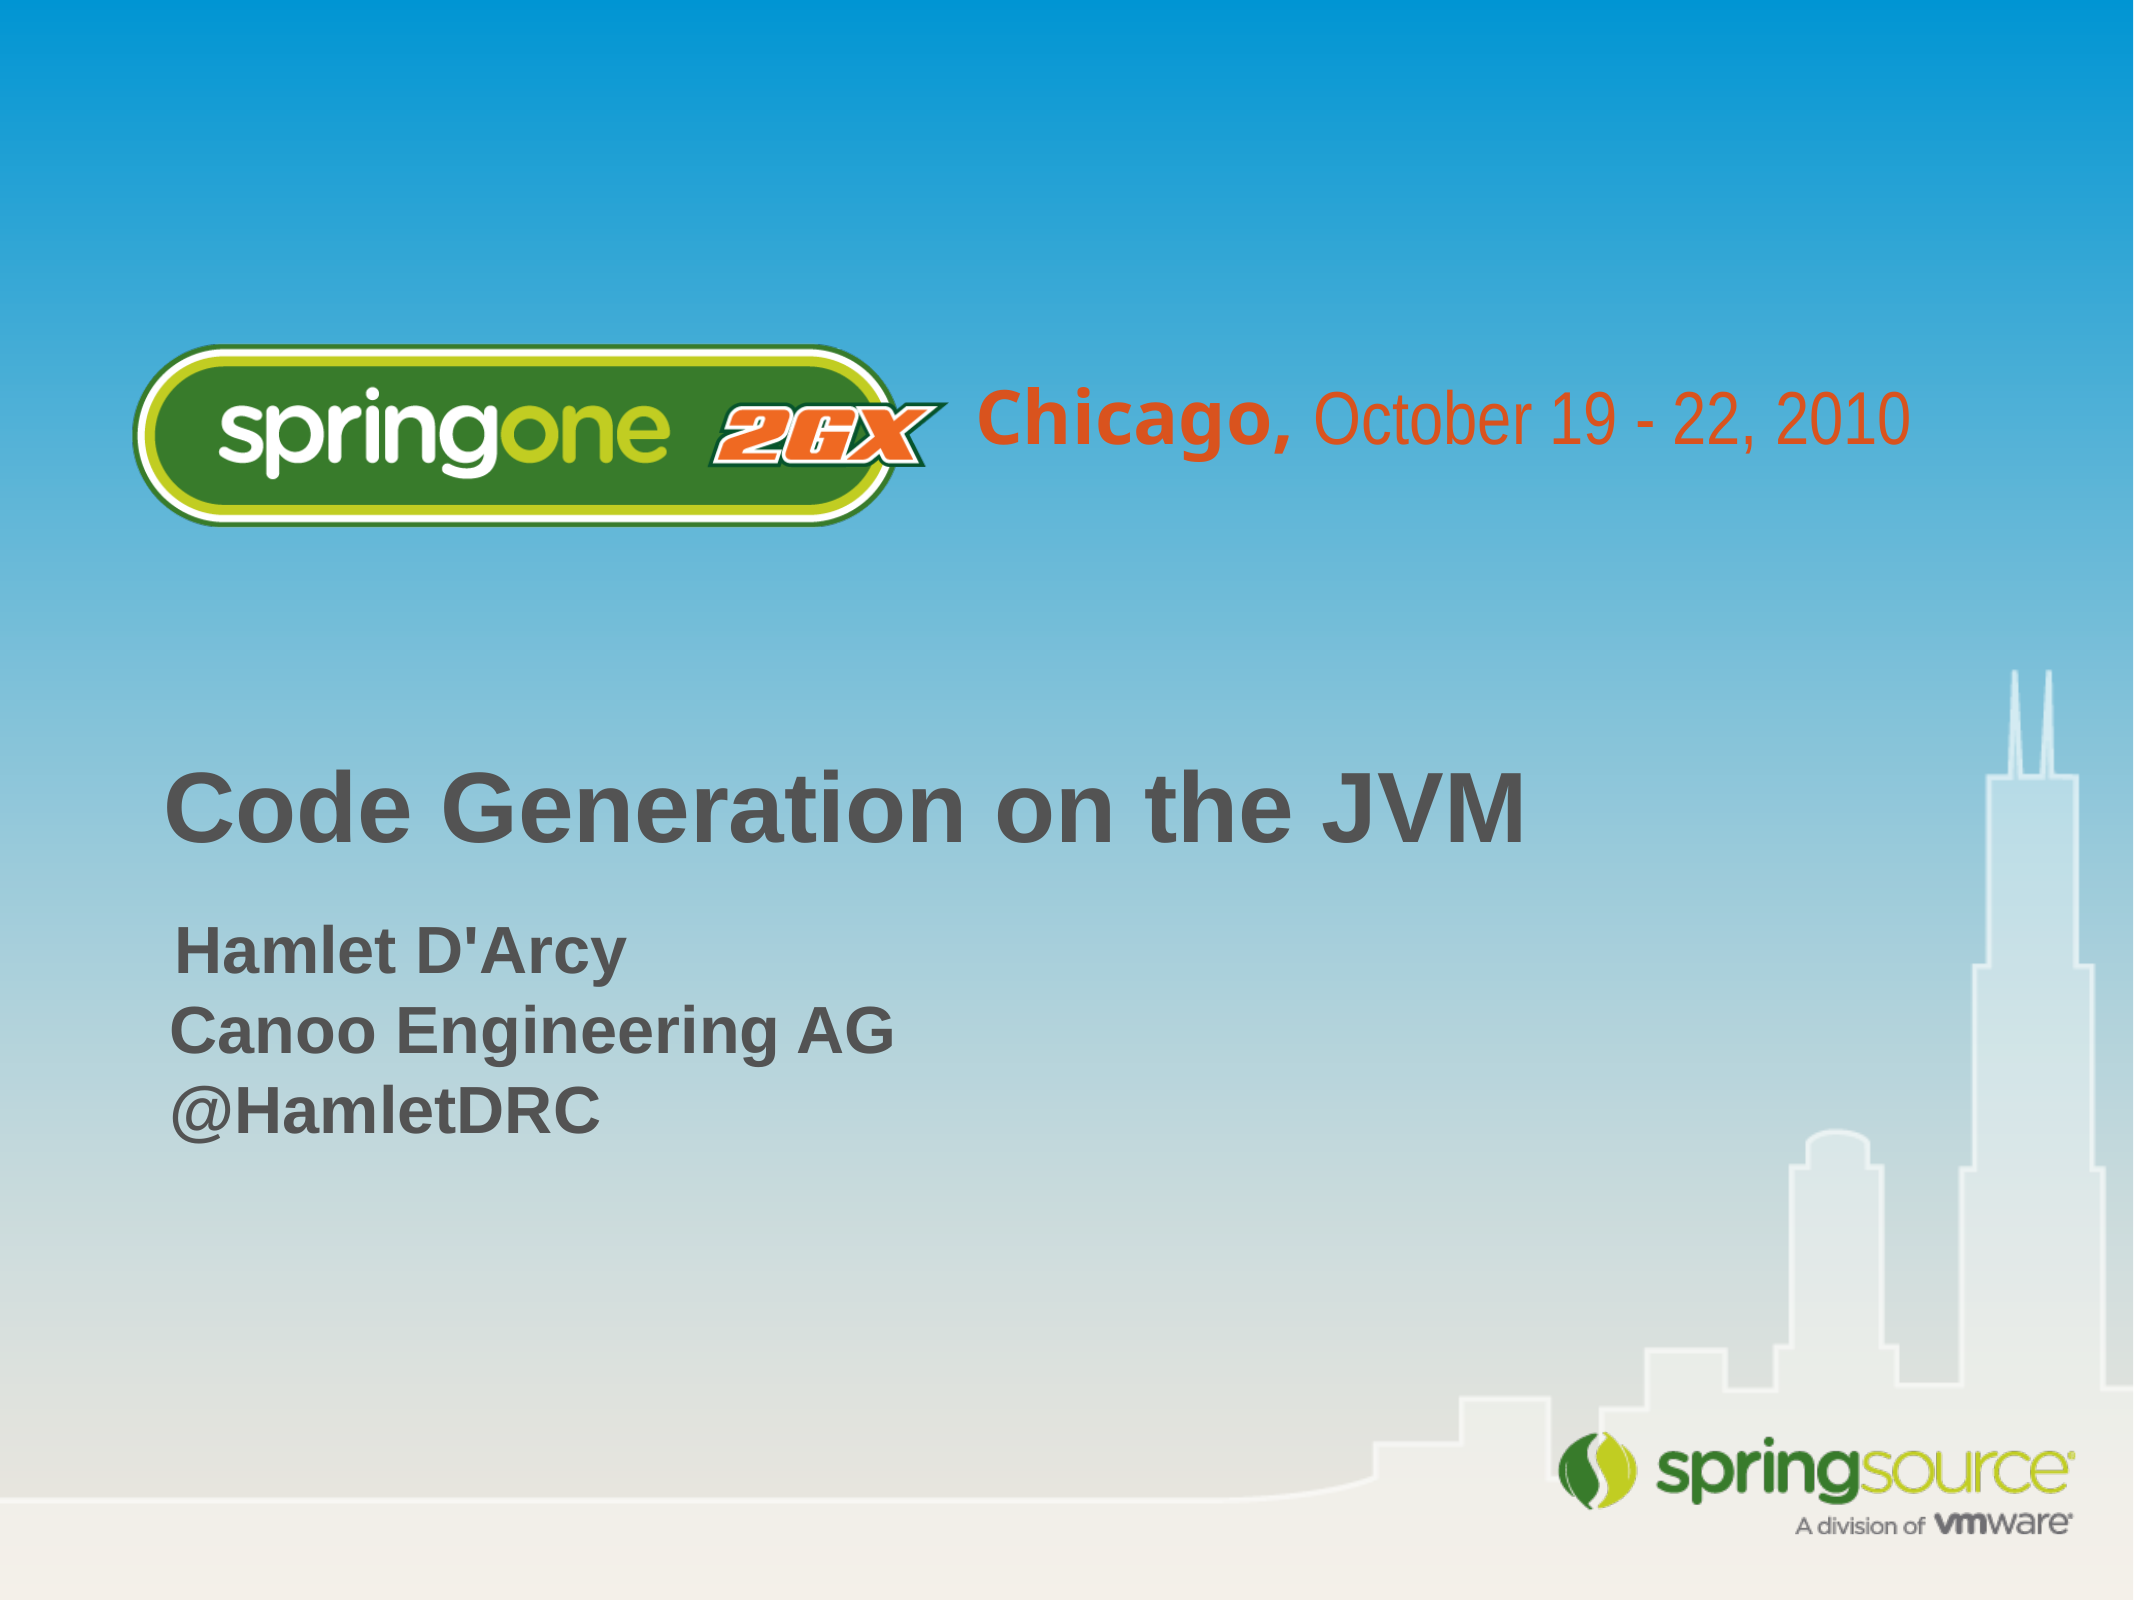

# Code Generation on the JVM
Hamlet D'Arcy
 Canoo Engineering AG
 @HamletDRC